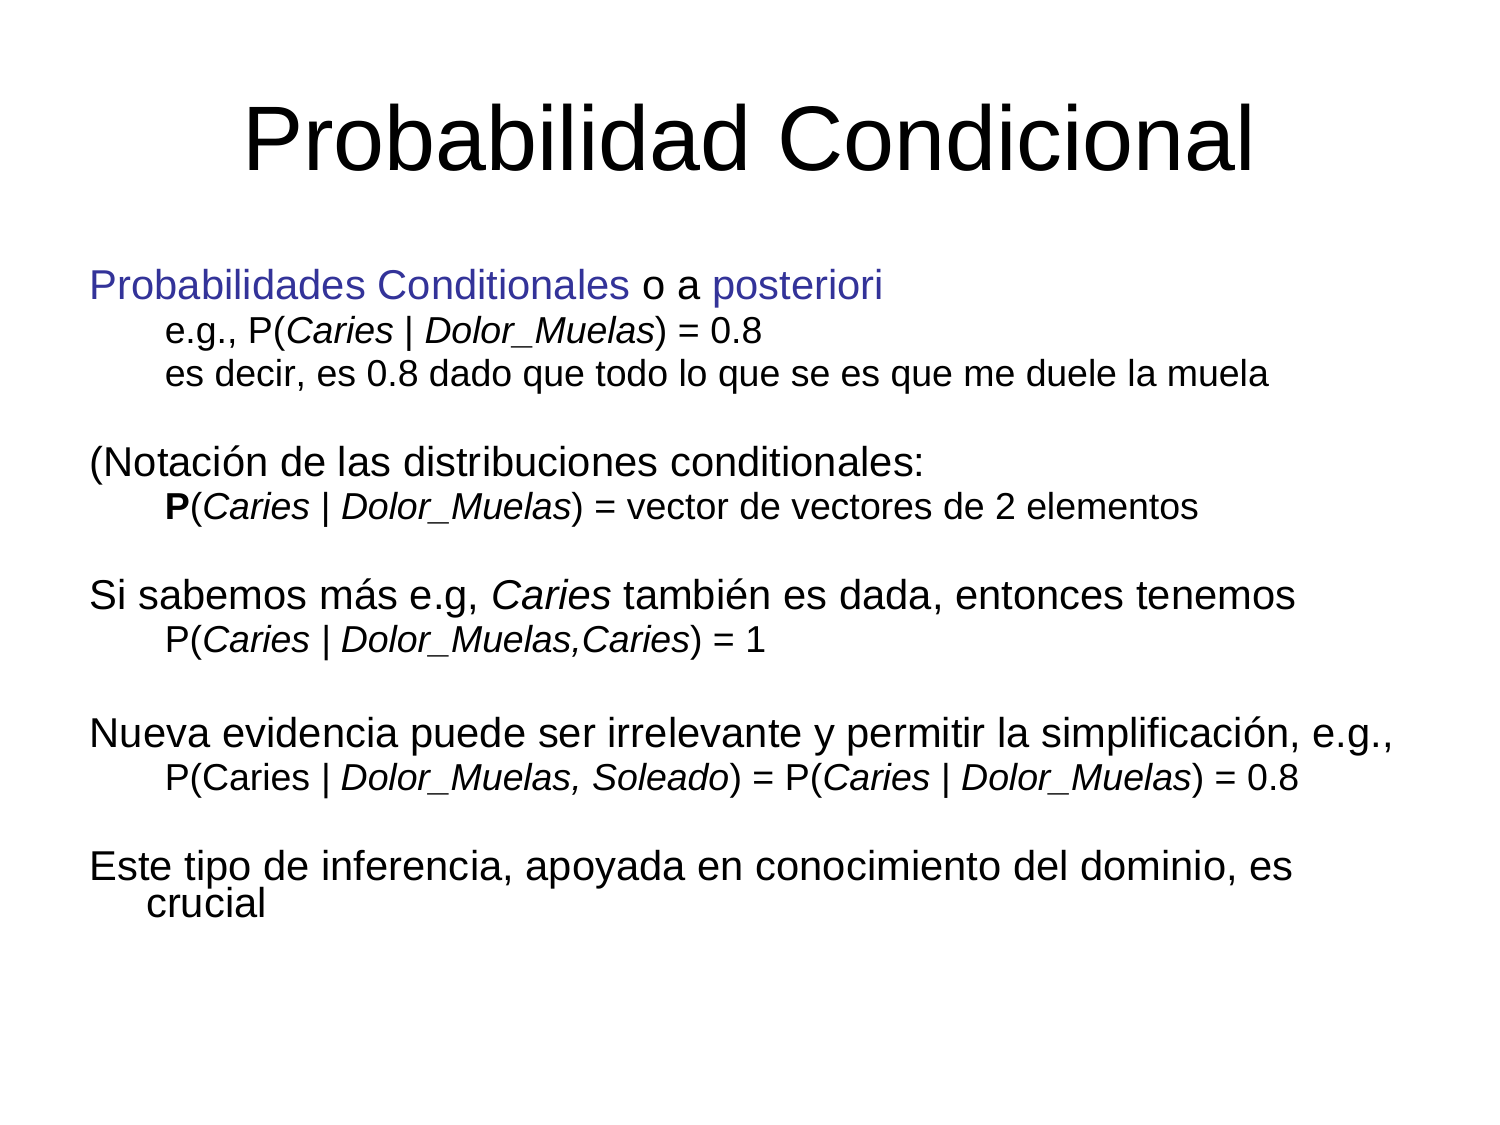

# Probabilidad Condicional
Probabilidades Conditionales o a posteriori
e.g., P(Caries | Dolor_Muelas) = 0.8
es decir, es 0.8 dado que todo lo que se es que me duele la muela
(Notación de las distribuciones conditionales:
P(Caries | Dolor_Muelas) = vector de vectores de 2 elementos
Si sabemos más e.g, Caries también es dada, entonces tenemos
P(Caries | Dolor_Muelas,Caries) = 1
Nueva evidencia puede ser irrelevante y permitir la simplificación, e.g.,
P(Caries | Dolor_Muelas, Soleado) = P(Caries | Dolor_Muelas) = 0.8
Este tipo de inferencia, apoyada en conocimiento del dominio, es crucial